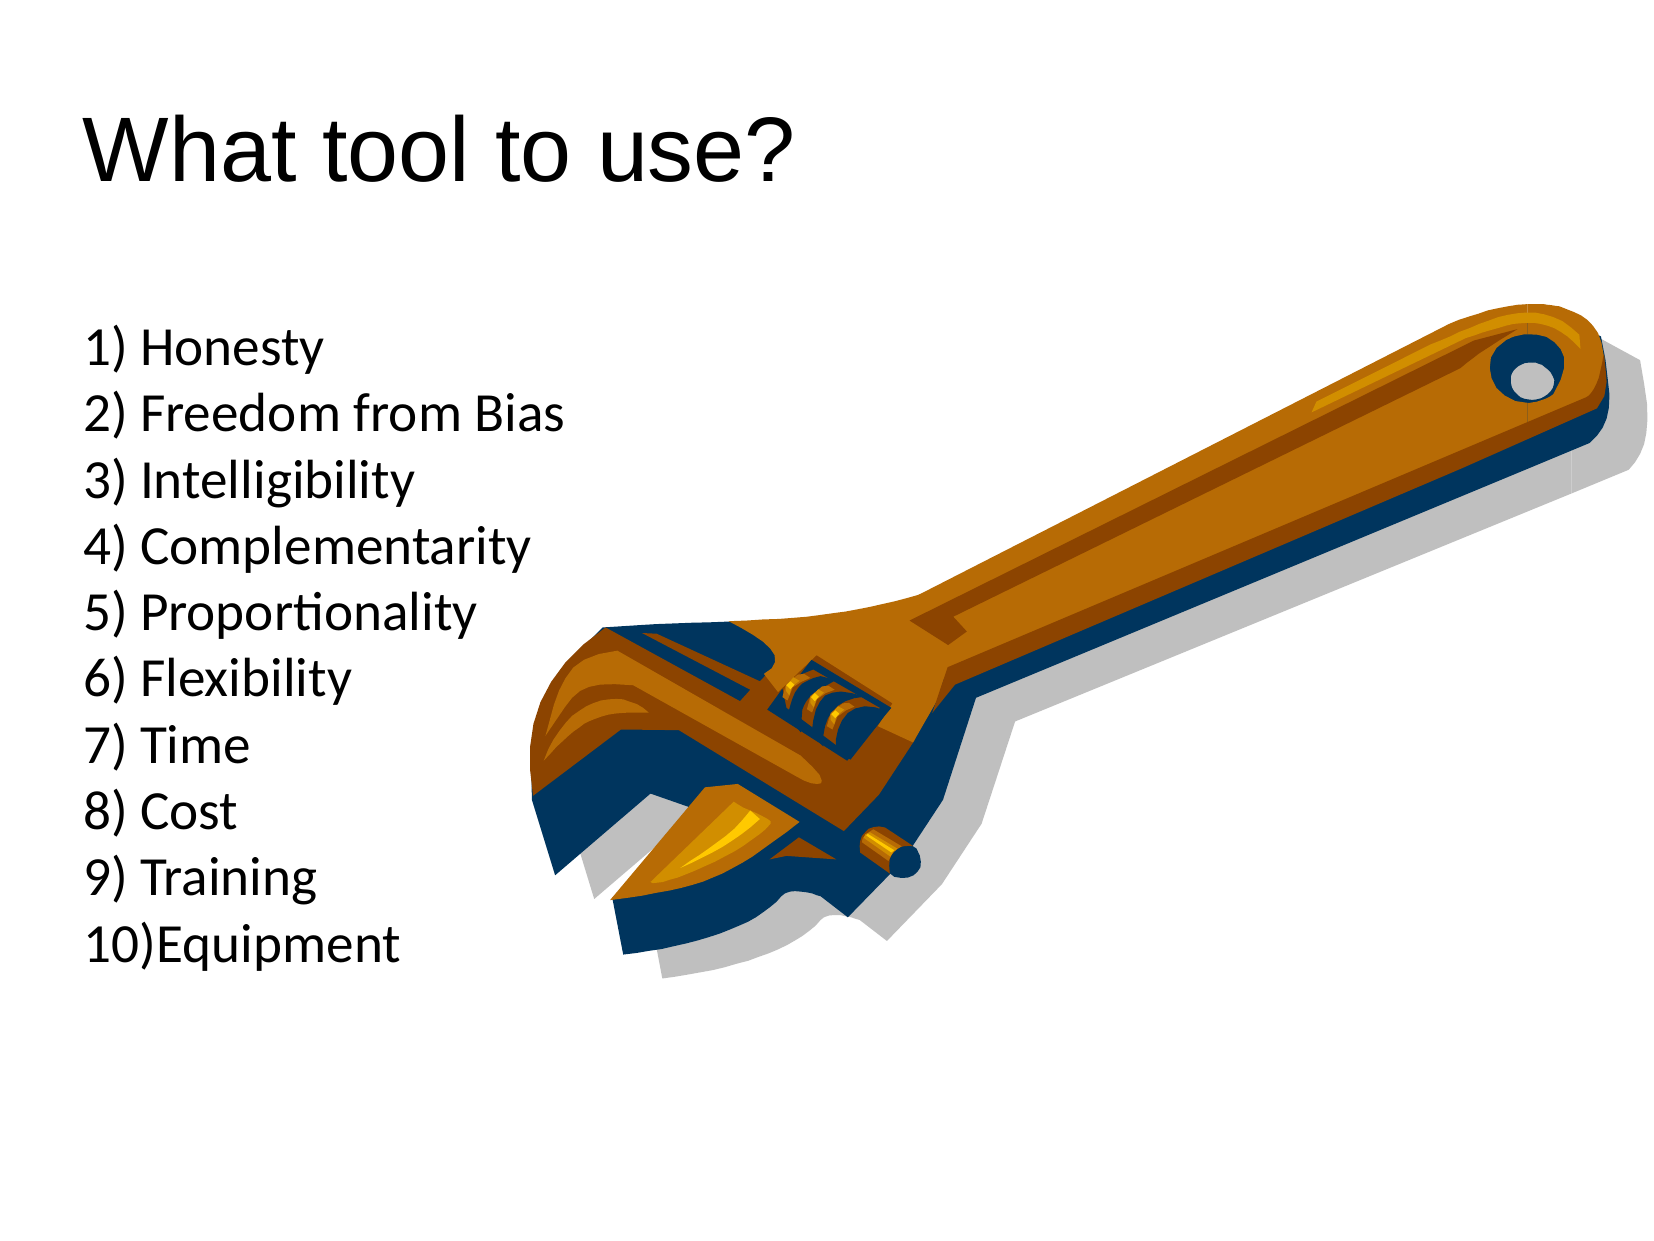

# What tool to use?
Honesty
Freedom from Bias
Intelligibility
Complementarity
Proportionality
Flexibility
Time
Cost
Training
Equipment